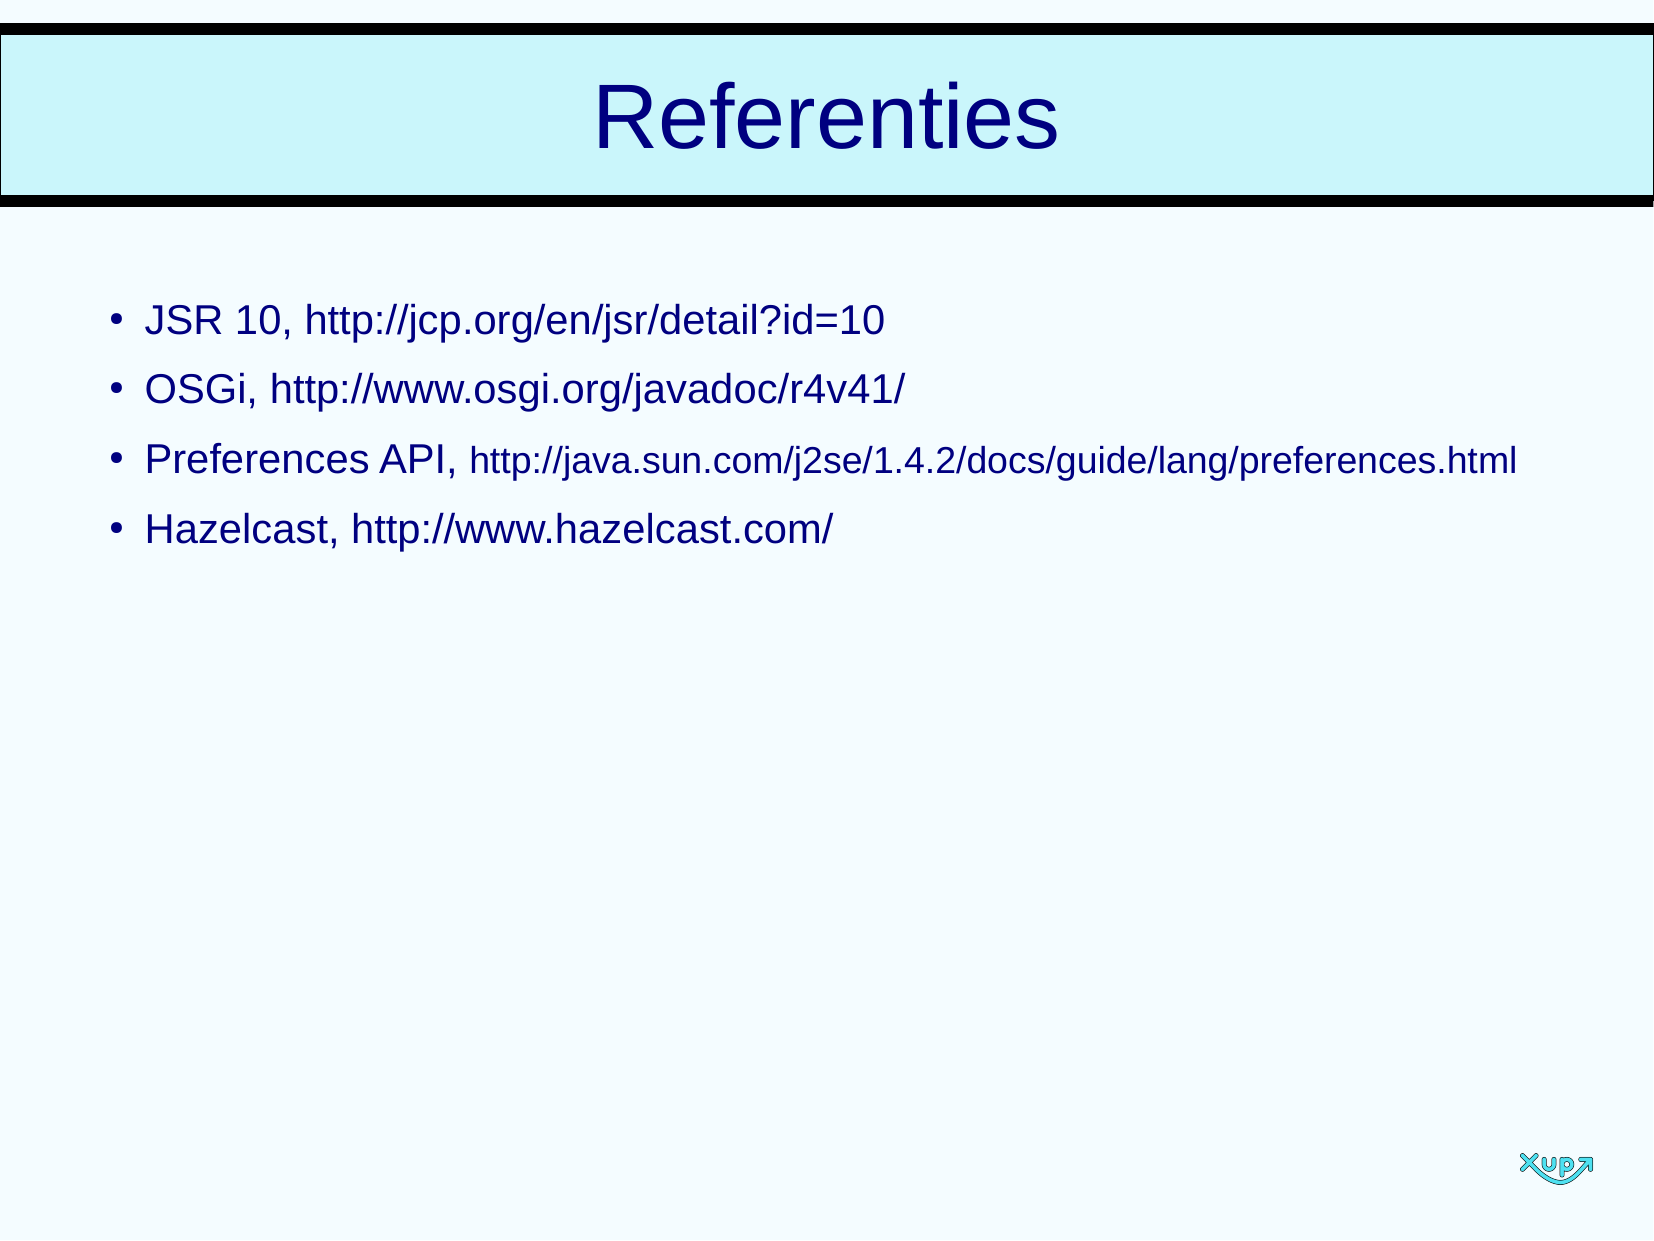

# Referenties
JSR 10, http://jcp.org/en/jsr/detail?id=10
OSGi, http://www.osgi.org/javadoc/r4v41/
Preferences API, http://java.sun.com/j2se/1.4.2/docs/guide/lang/preferences.html
Hazelcast, http://www.hazelcast.com/